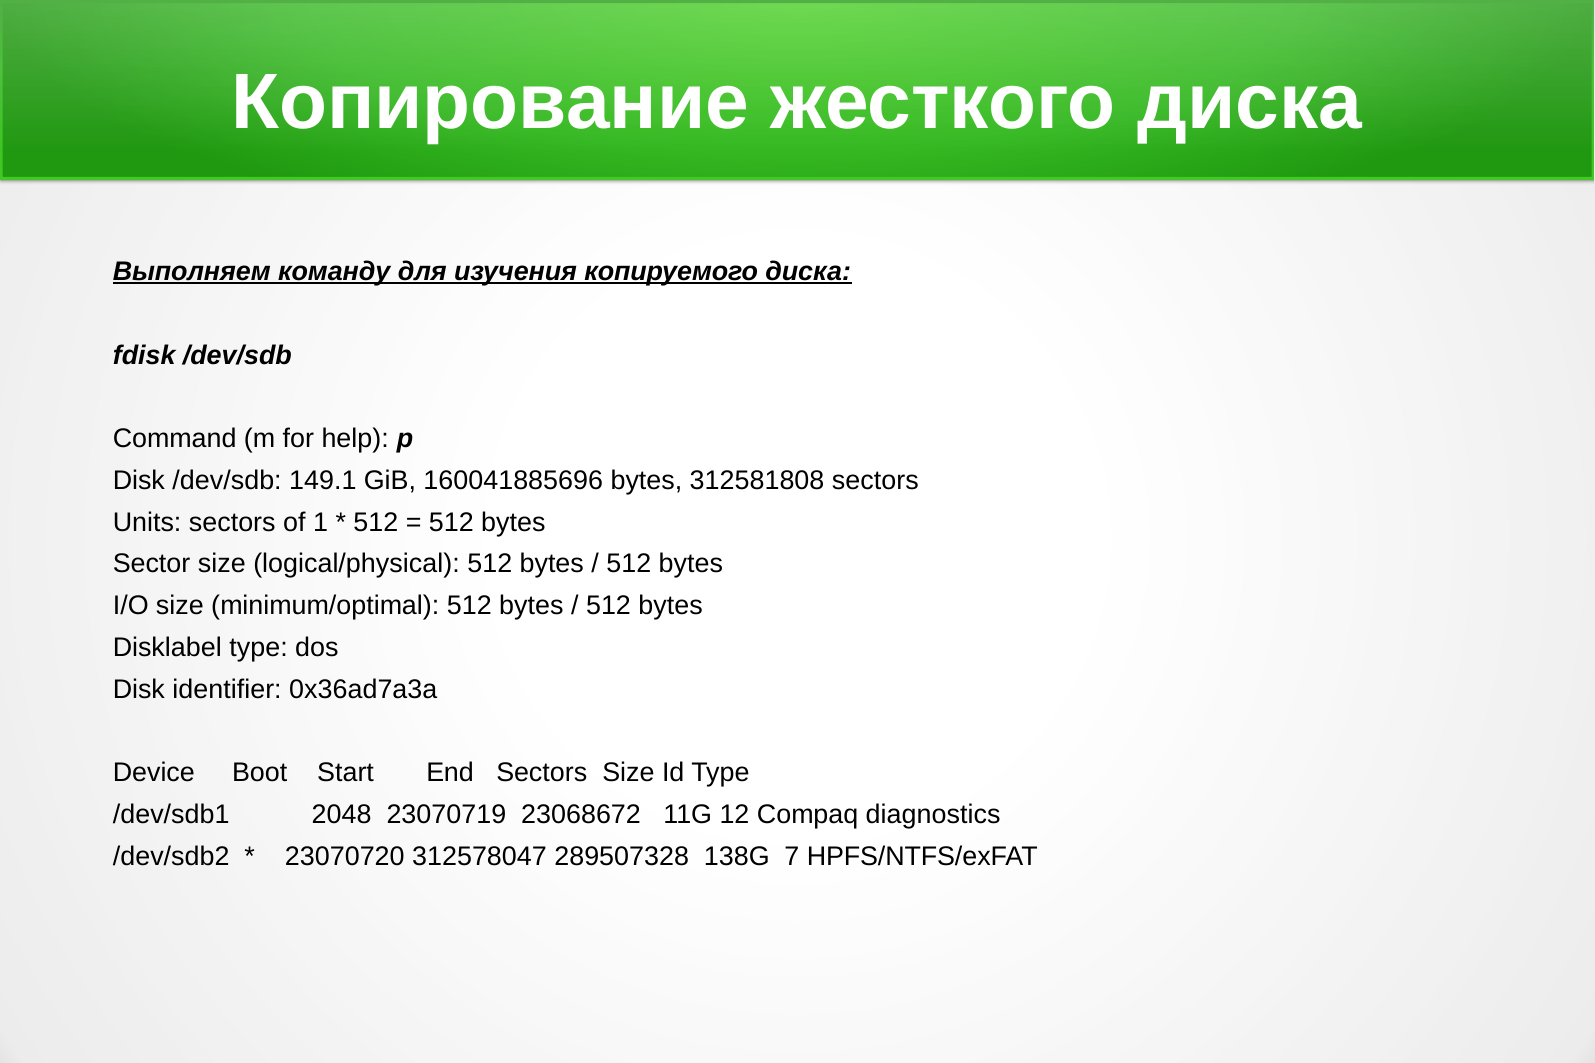

# Копирование жесткого диска
Выполняем команду для изучения копируемого диска:
fdisk /dev/sdb
Command (m for help): p
Disk /dev/sdb: 149.1 GiB, 160041885696 bytes, 312581808 sectors
Units: sectors of 1 * 512 = 512 bytes
Sector size (logical/physical): 512 bytes / 512 bytes
I/O size (minimum/optimal): 512 bytes / 512 bytes
Disklabel type: dos
Disk identifier: 0x36ad7a3a
Device Boot Start End Sectors Size Id Type
/dev/sdb1 2048 23070719 23068672 11G 12 Compaq diagnostics
/dev/sdb2 * 23070720 312578047 289507328 138G 7 HPFS/NTFS/exFAT